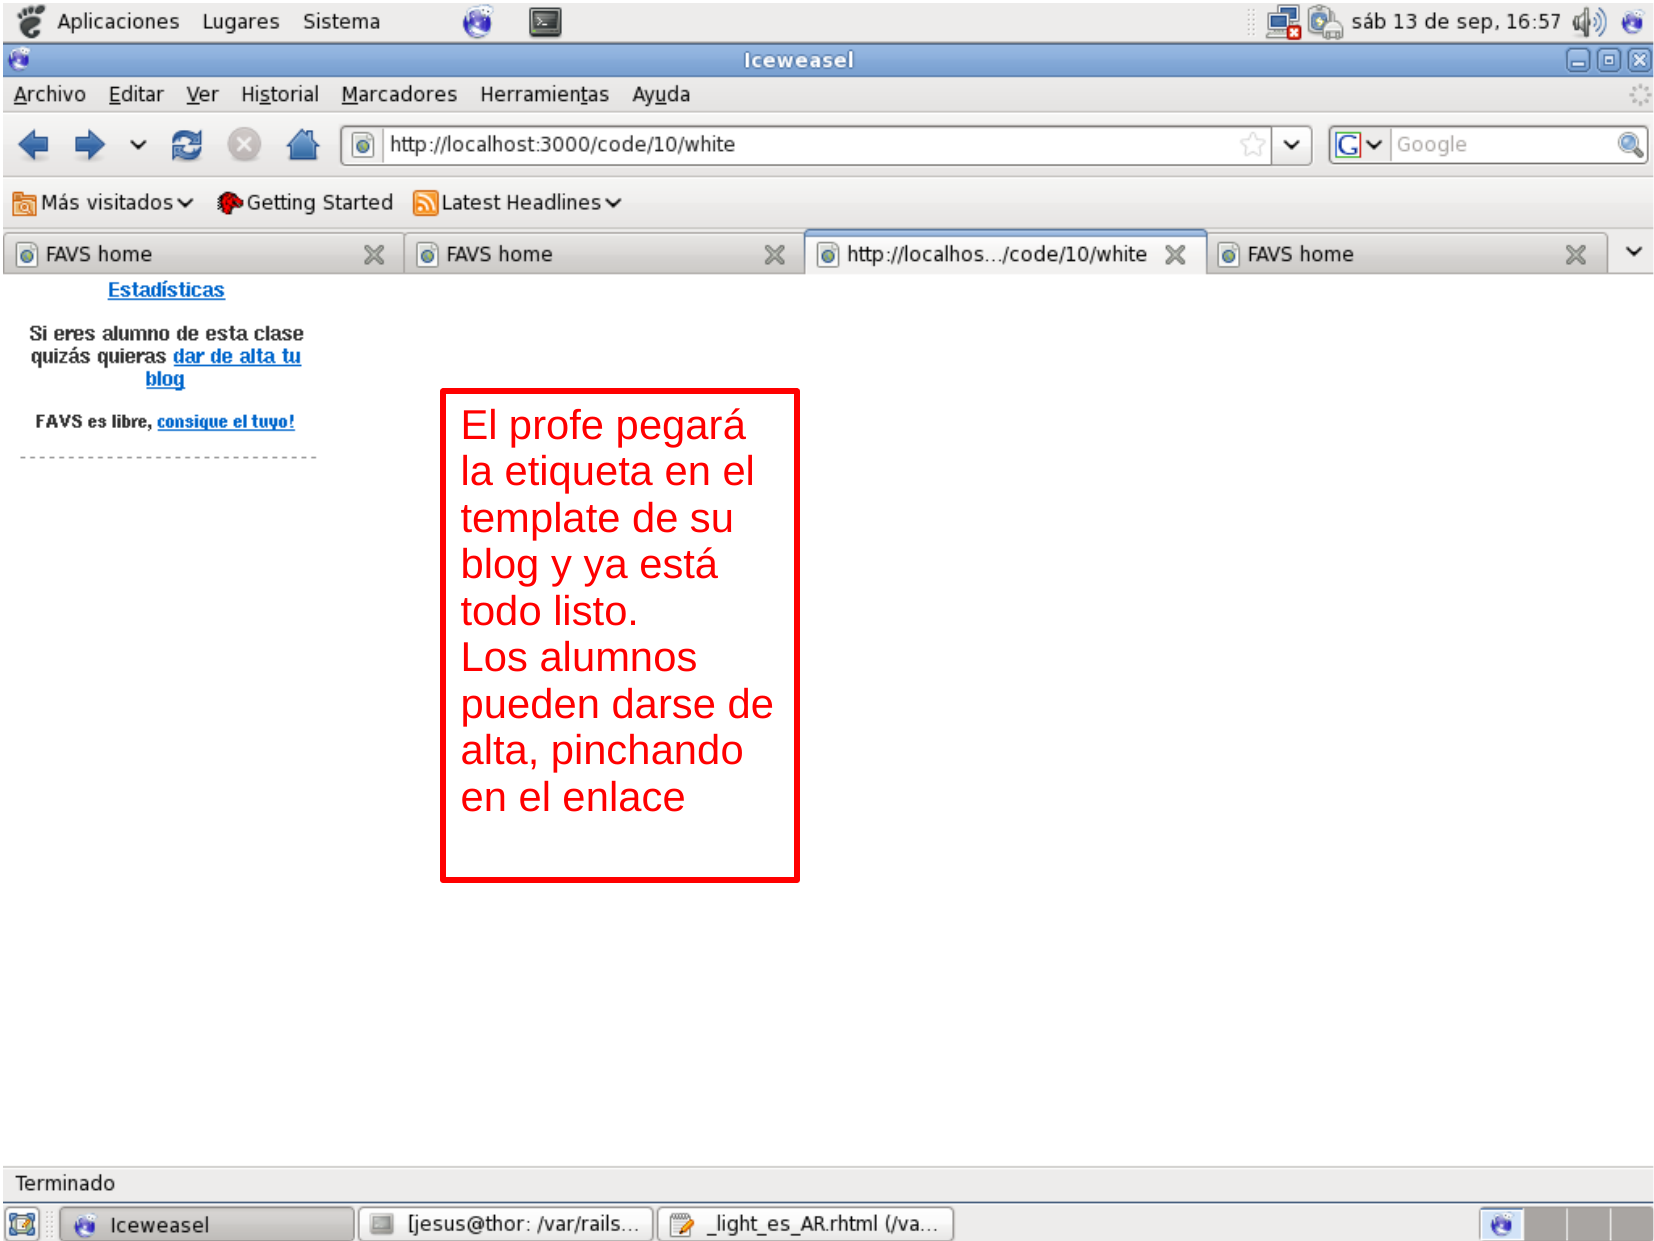

El profe pegará la etiqueta en el template de su blog y ya está todo listo.
Los alumnos pueden darse de alta, pinchando en el enlace